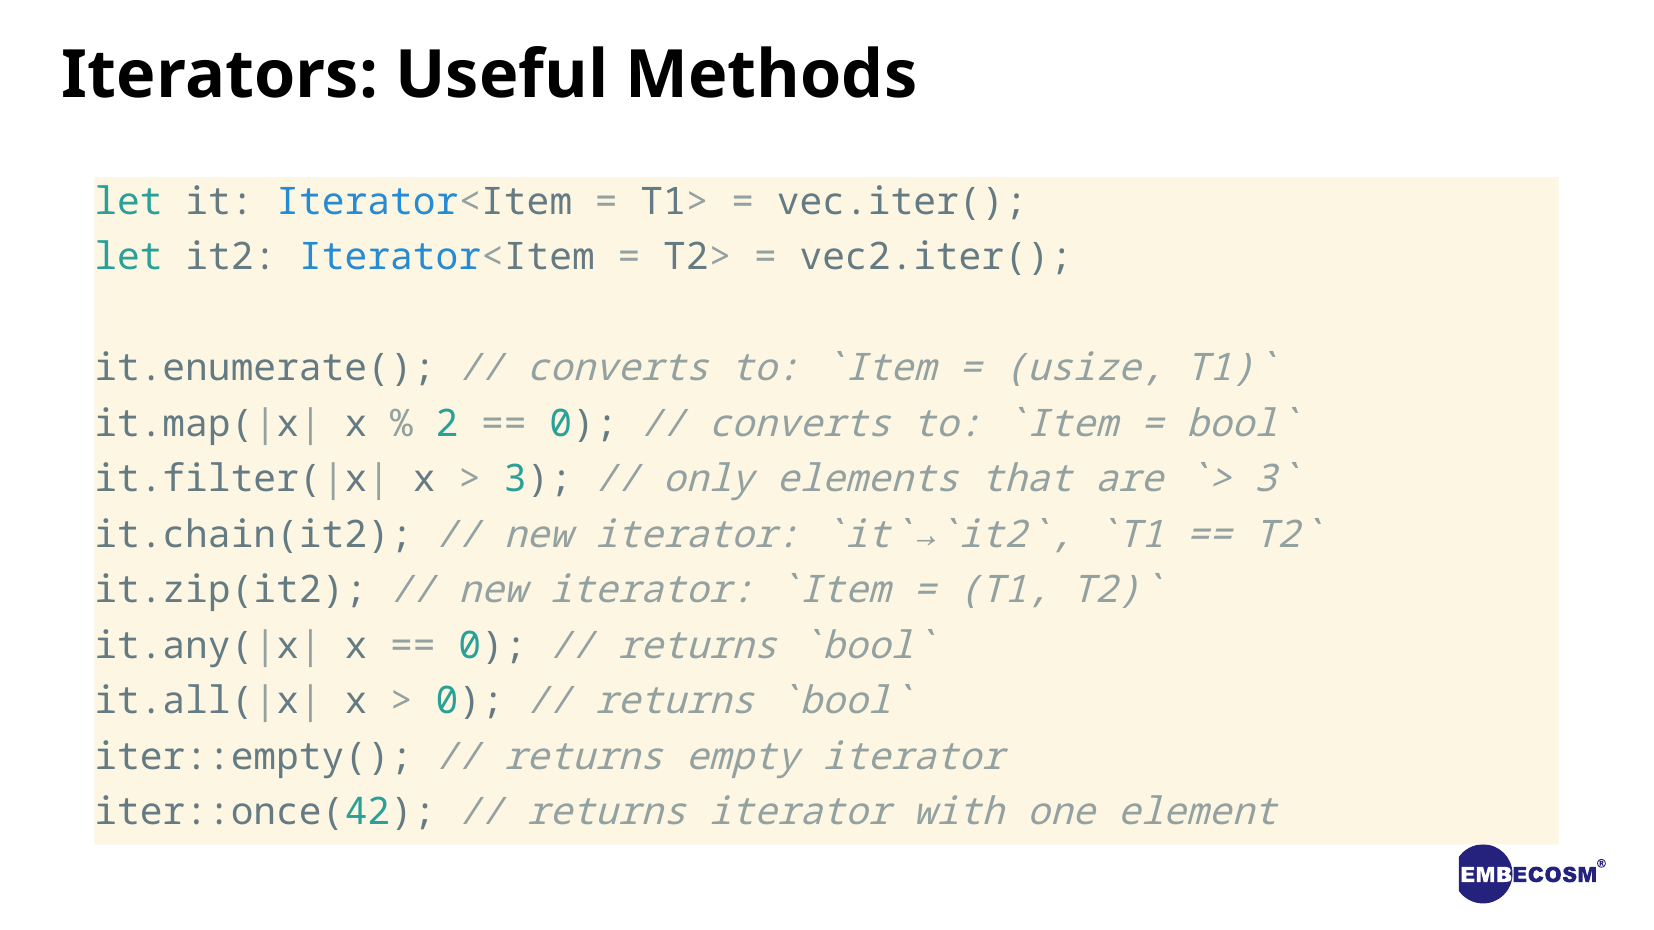

# Iterators: Useful Methods
let it: Iterator<Item = T1> = vec.iter();
let it2: Iterator<Item = T2> = vec2.iter();
it.enumerate(); // converts to: `Item = (usize, T1)`
it.map(|x| x % 2 == 0); // converts to: `Item = bool`
it.filter(|x| x > 3); // only elements that are `> 3`
it.chain(it2); // new iterator: `it`→`it2`, `T1 == T2`
it.zip(it2); // new iterator: `Item = (T1, T2)`
it.any(|x| x == 0); // returns `bool`
it.all(|x| x > 0); // returns `bool`
iter::empty(); // returns empty iterator
iter::once(42); // returns iterator with one element